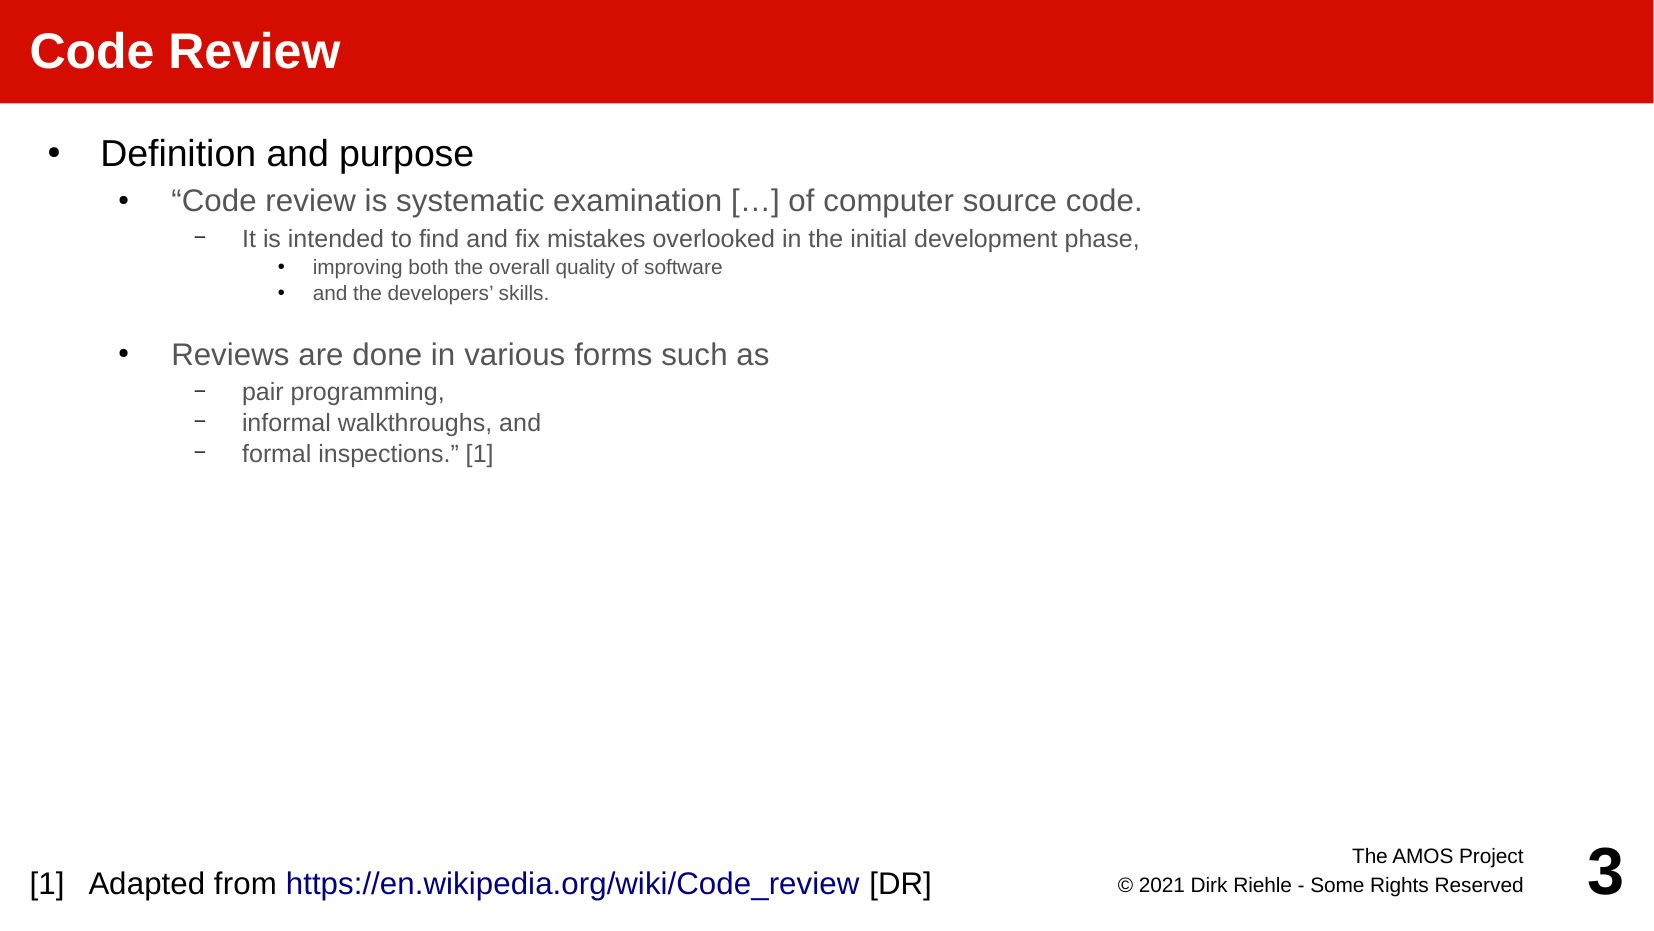

# Code Review
Definition and purpose
“Code review is systematic examination […] of computer source code.
It is intended to find and fix mistakes overlooked in the initial development phase,
improving both the overall quality of software
and the developers’ skills.
Reviews are done in various forms such as
pair programming,
informal walkthroughs, and
formal inspections.” [1]
[1]	Adapted from https://en.wikipedia.org/wiki/Code_review [DR]
The AMOS Project
3
© 2021 Dirk Riehle - Some Rights Reserved